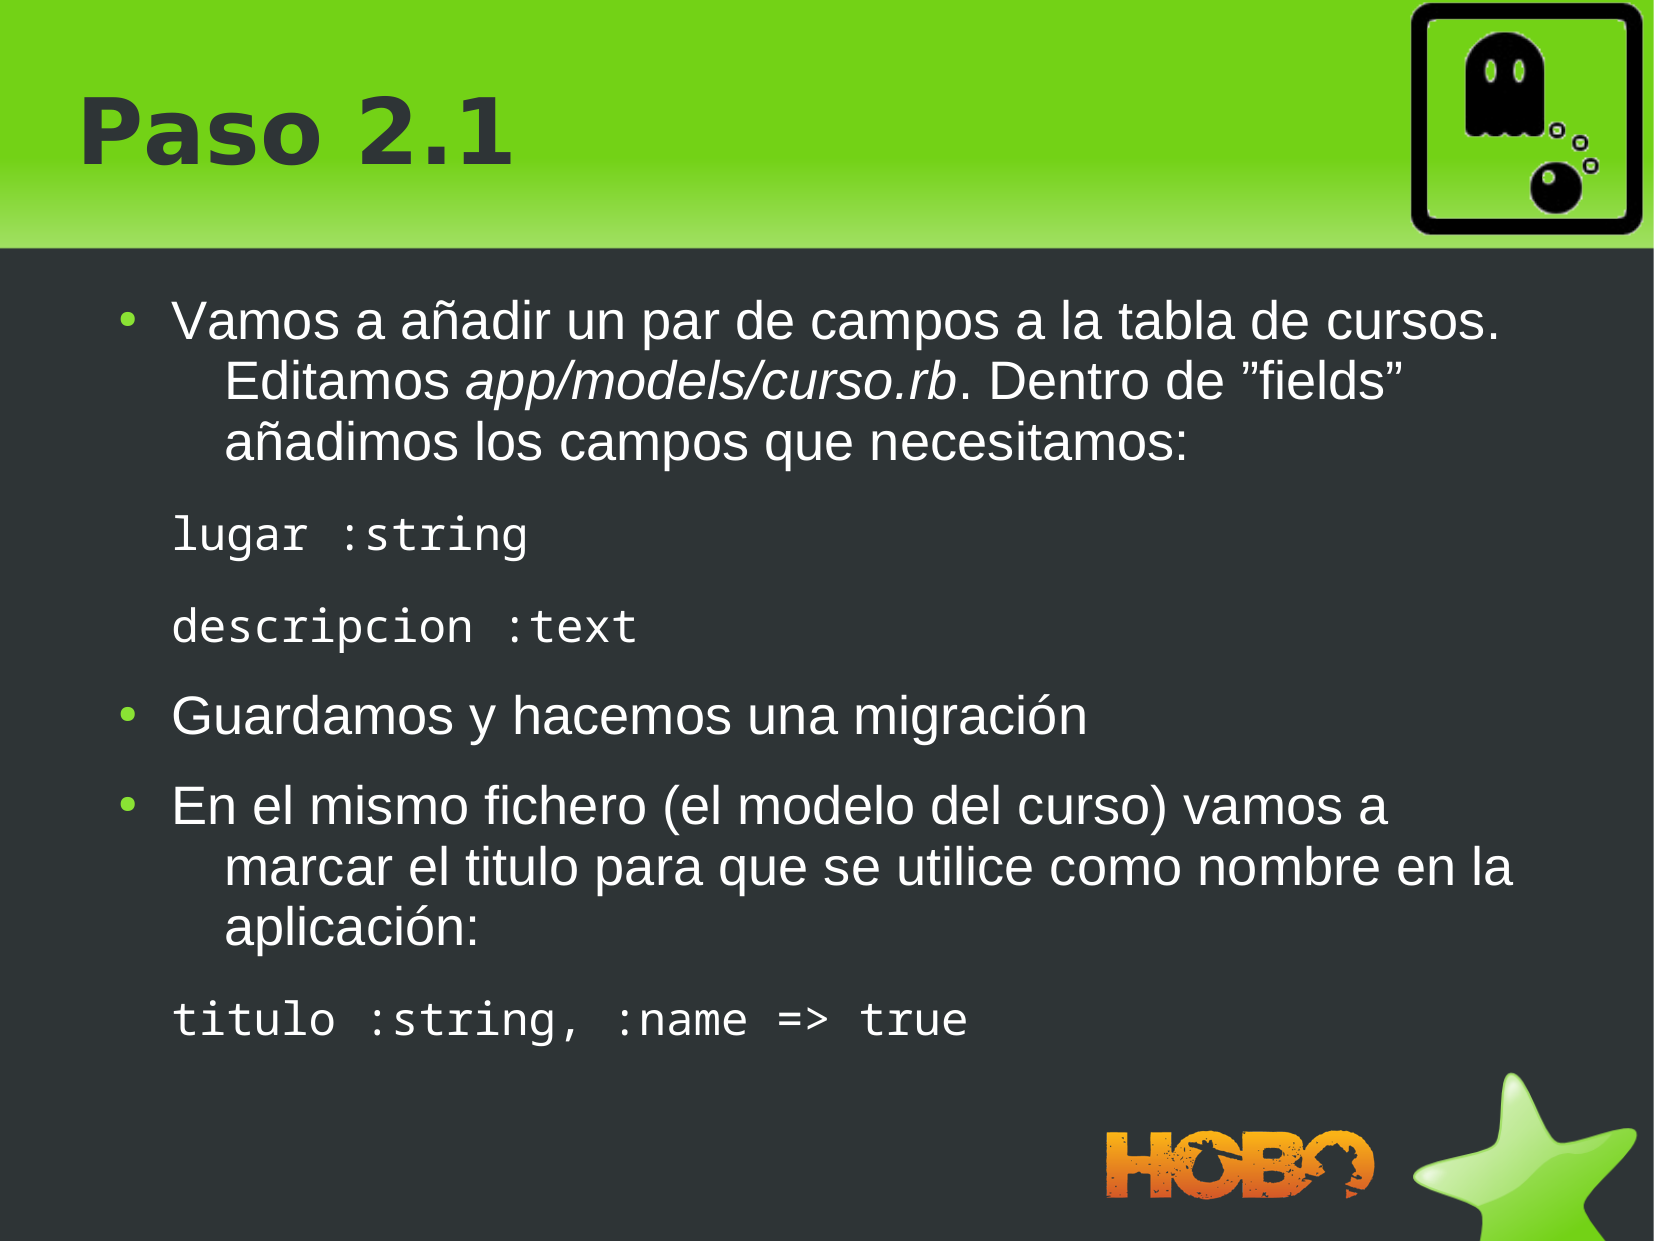

# Paso 2.1
Vamos a añadir un par de campos a la tabla de cursos. Editamos app/models/curso.rb. Dentro de ”fields” añadimos los campos que necesitamos:
lugar :string
descripcion :text
Guardamos y hacemos una migración
En el mismo fichero (el modelo del curso) vamos a marcar el titulo para que se utilice como nombre en la aplicación:
titulo :string, :name => true